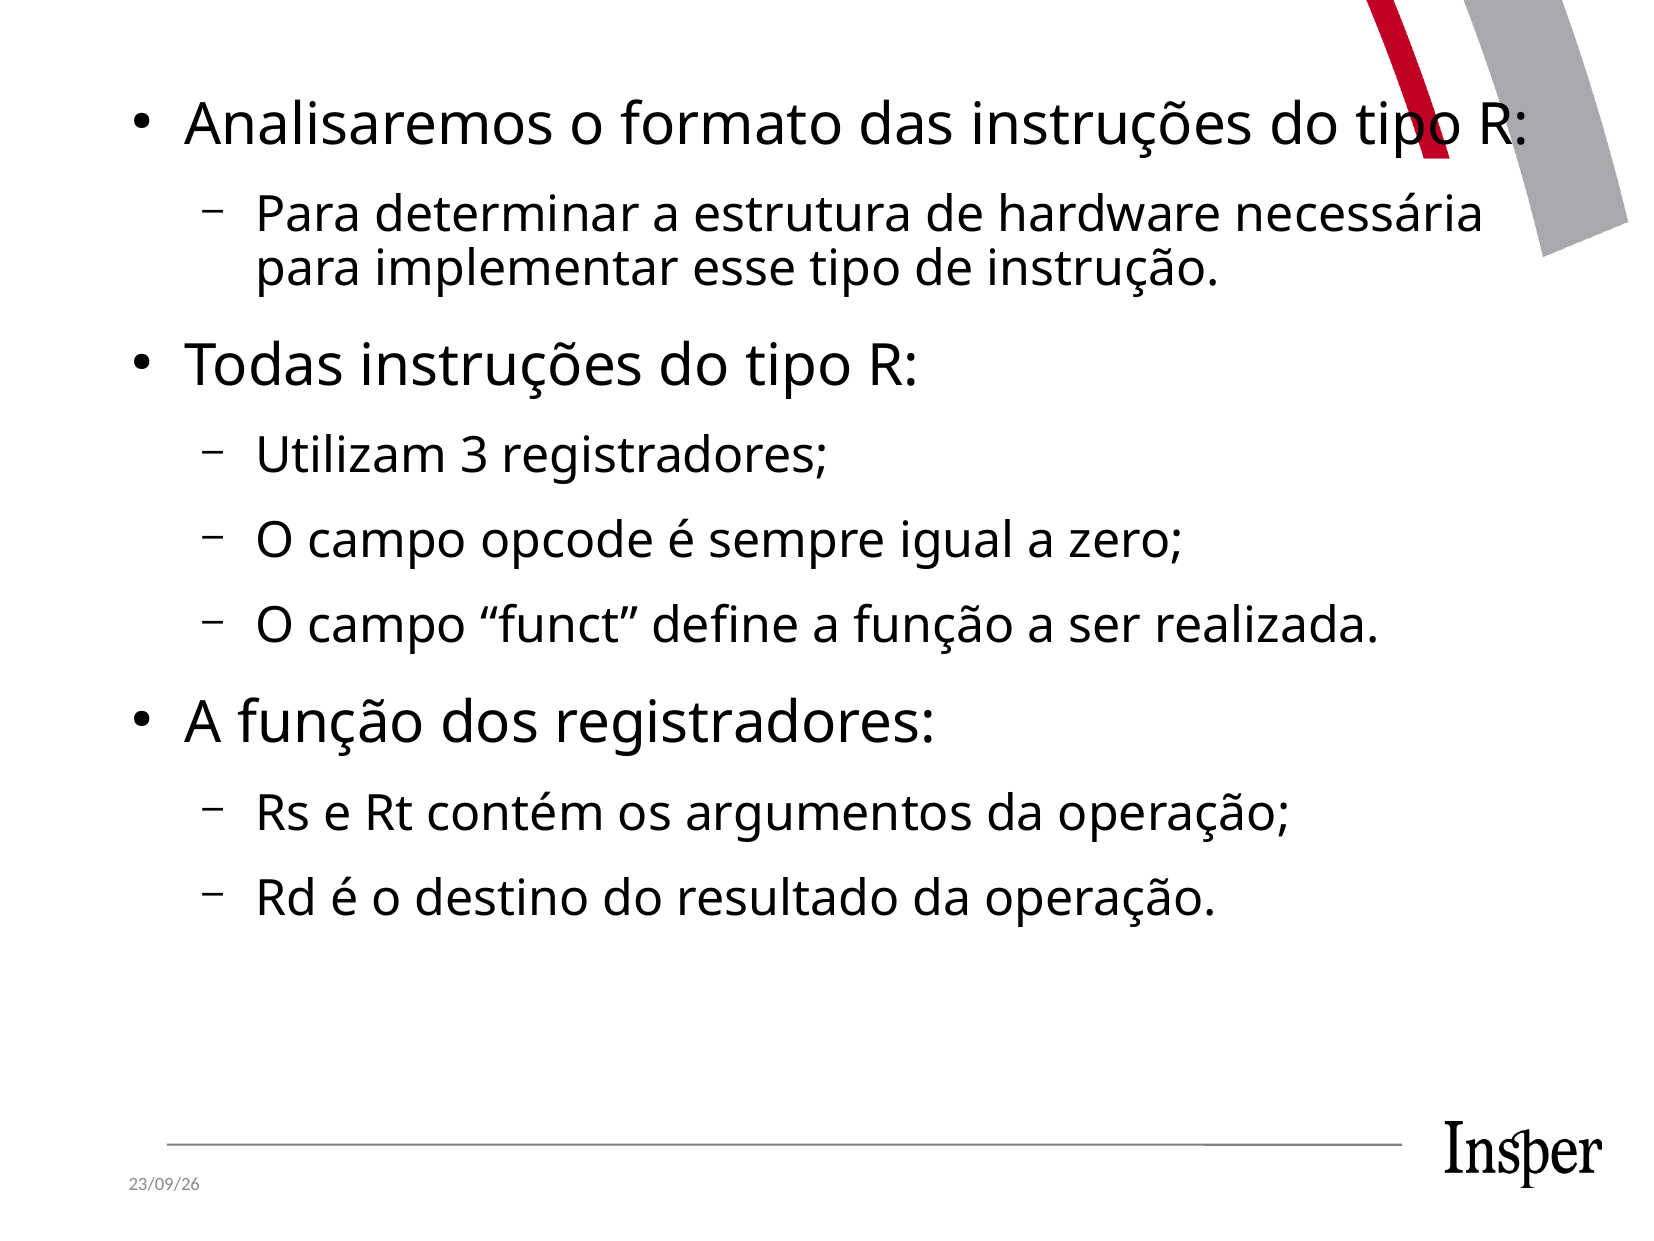

# Analisaremos o formato das instruções do tipo R:
Para determinar a estrutura de hardware necessária para implementar esse tipo de instrução.
Todas instruções do tipo R:
Utilizam 3 registradores;
O campo opcode é sempre igual a zero;
O campo “funct” define a função a ser realizada.
A função dos registradores:
Rs e Rt contém os argumentos da operação;
Rd é o destino do resultado da operação.